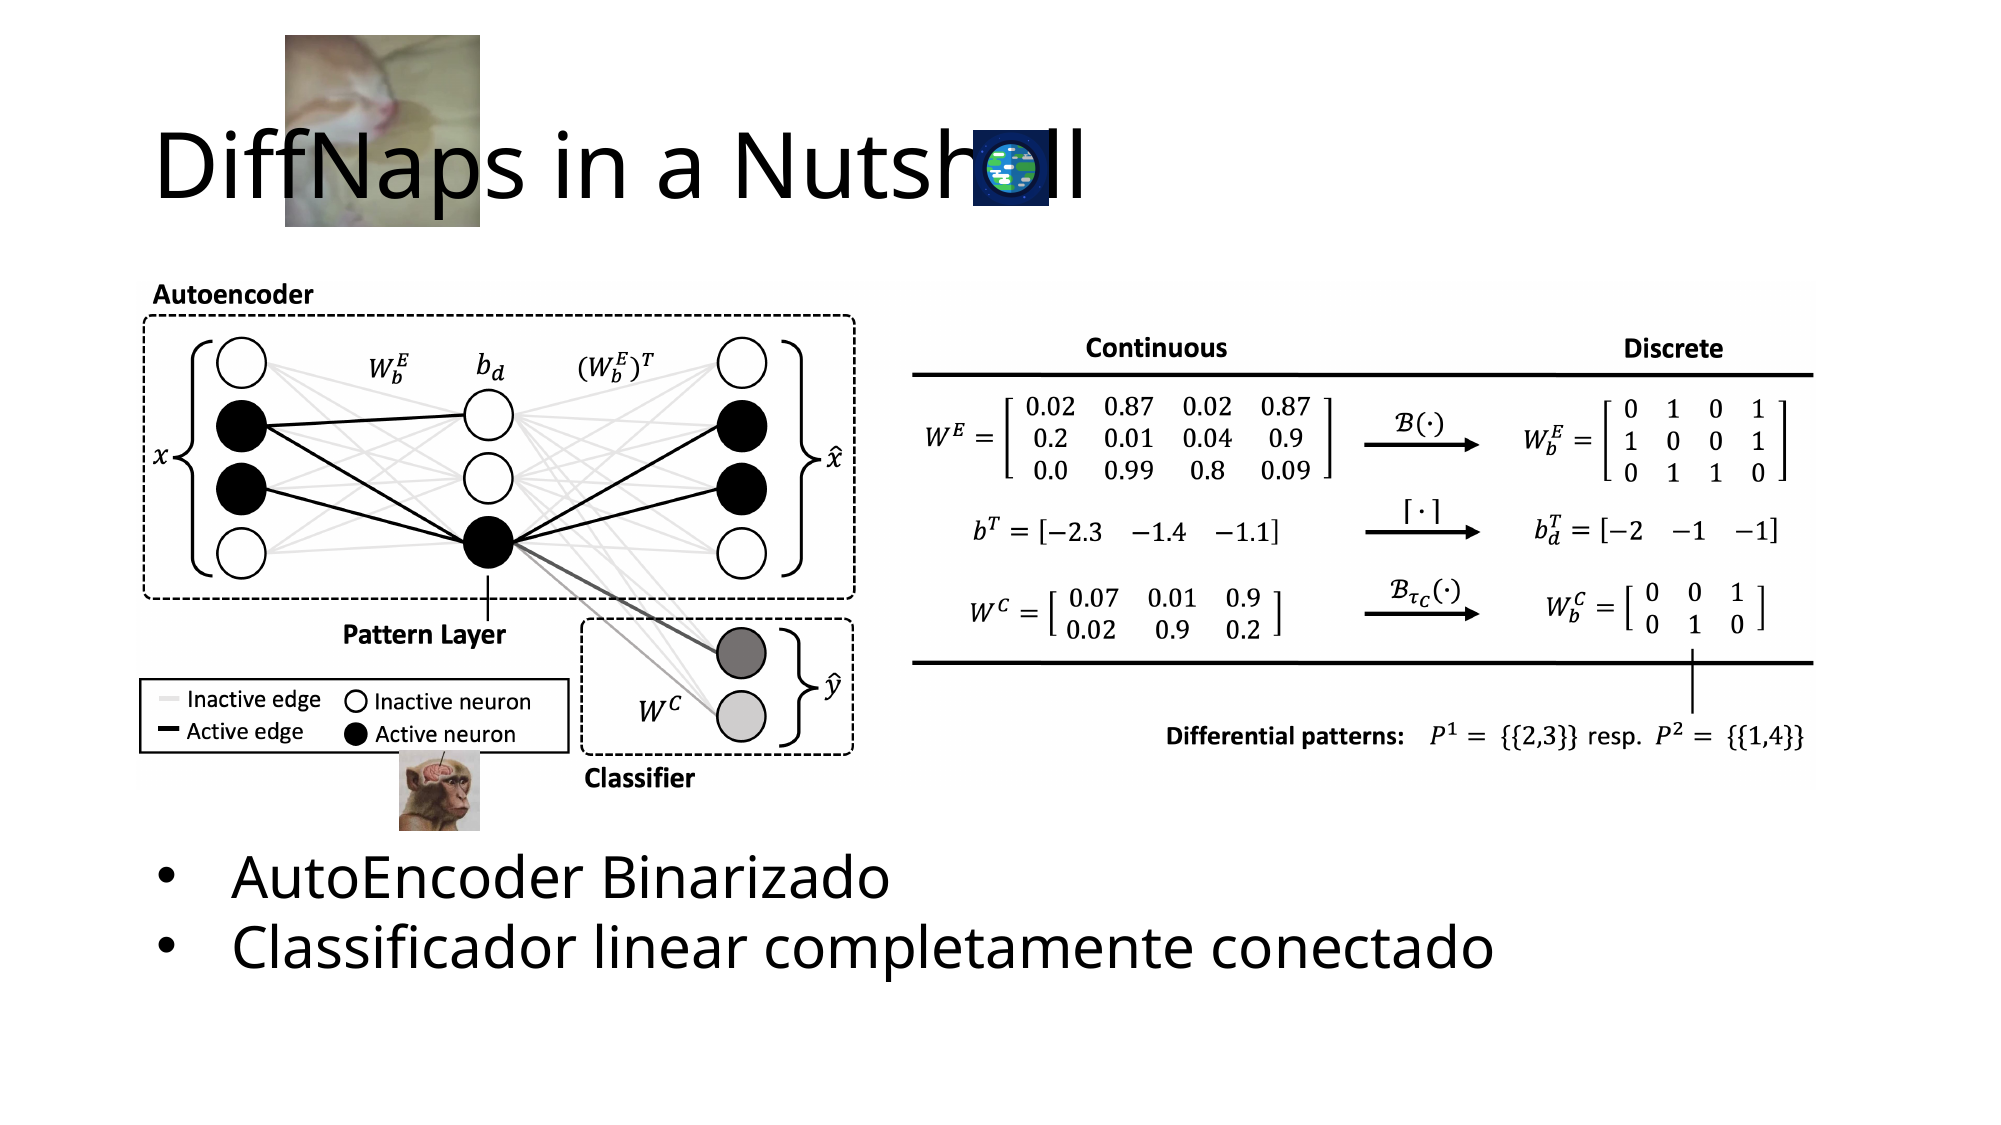

# DiffNaps in a Nutshell
AutoEncoder Binarizado
Classificador linear completamente conectado